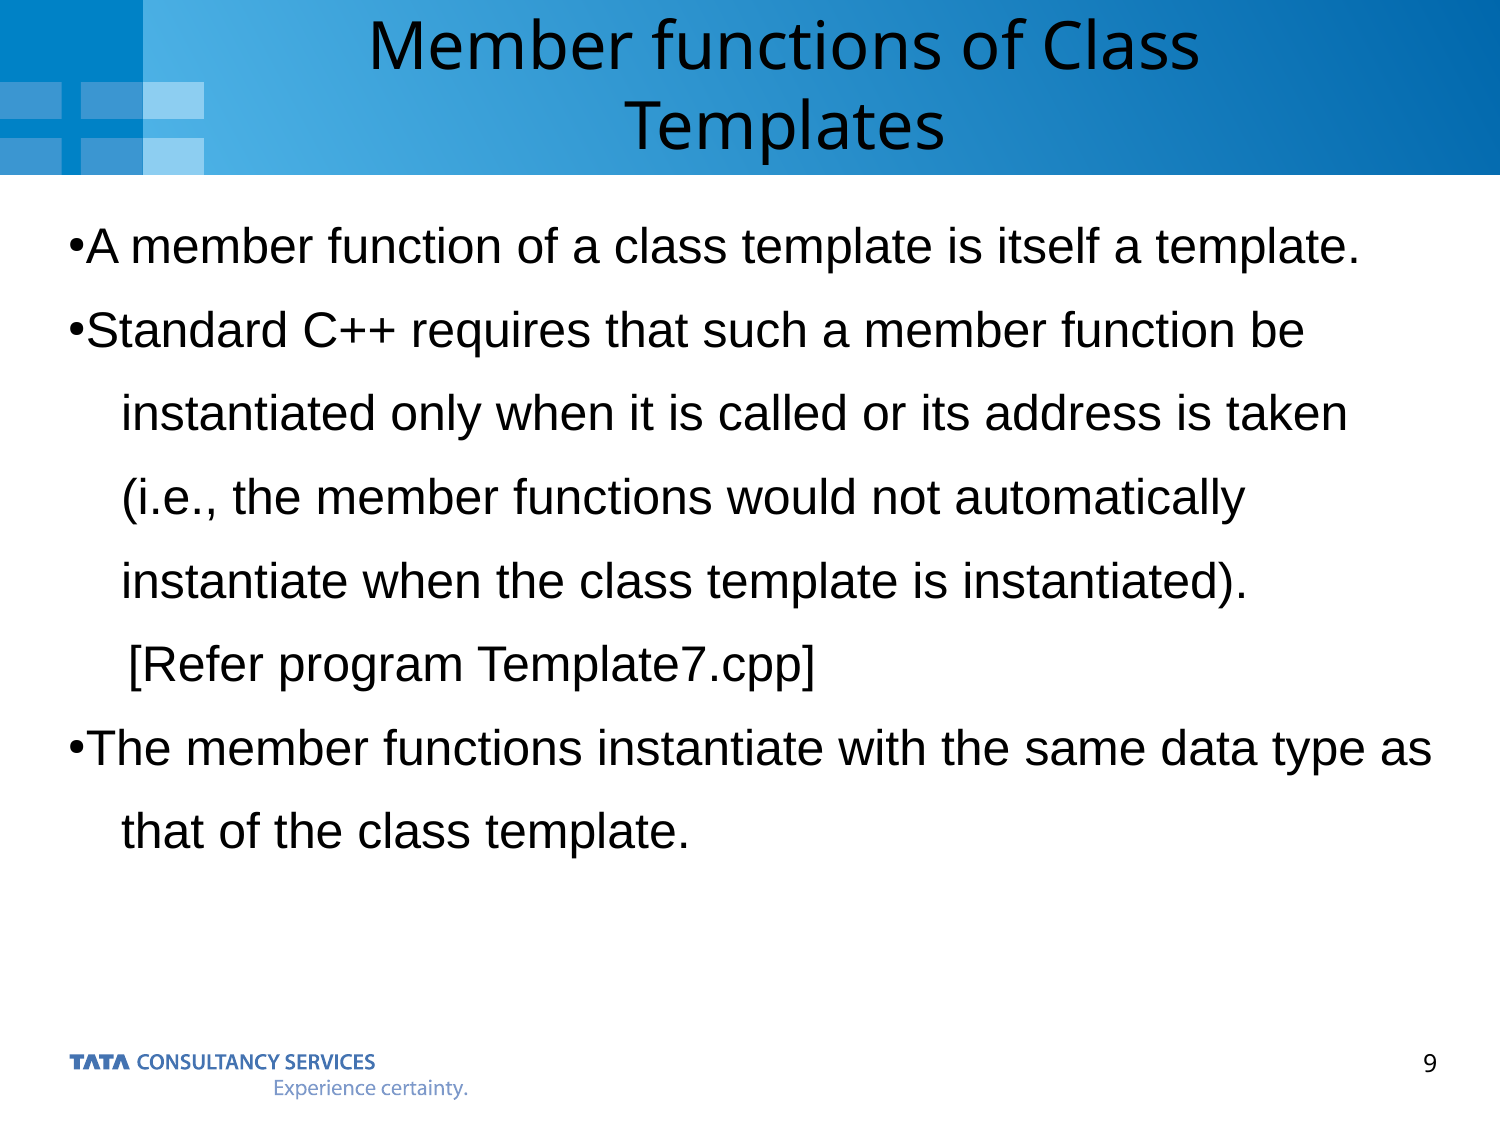

Member functions of Class Templates
A member function of a class template is itself a template.
Standard C++ requires that such a member function be instantiated only when it is called or its address is taken (i.e., the member functions would not automatically instantiate when the class template is instantiated).
 [Refer program Template7.cpp]
The member functions instantiate with the same data type as that of the class template.